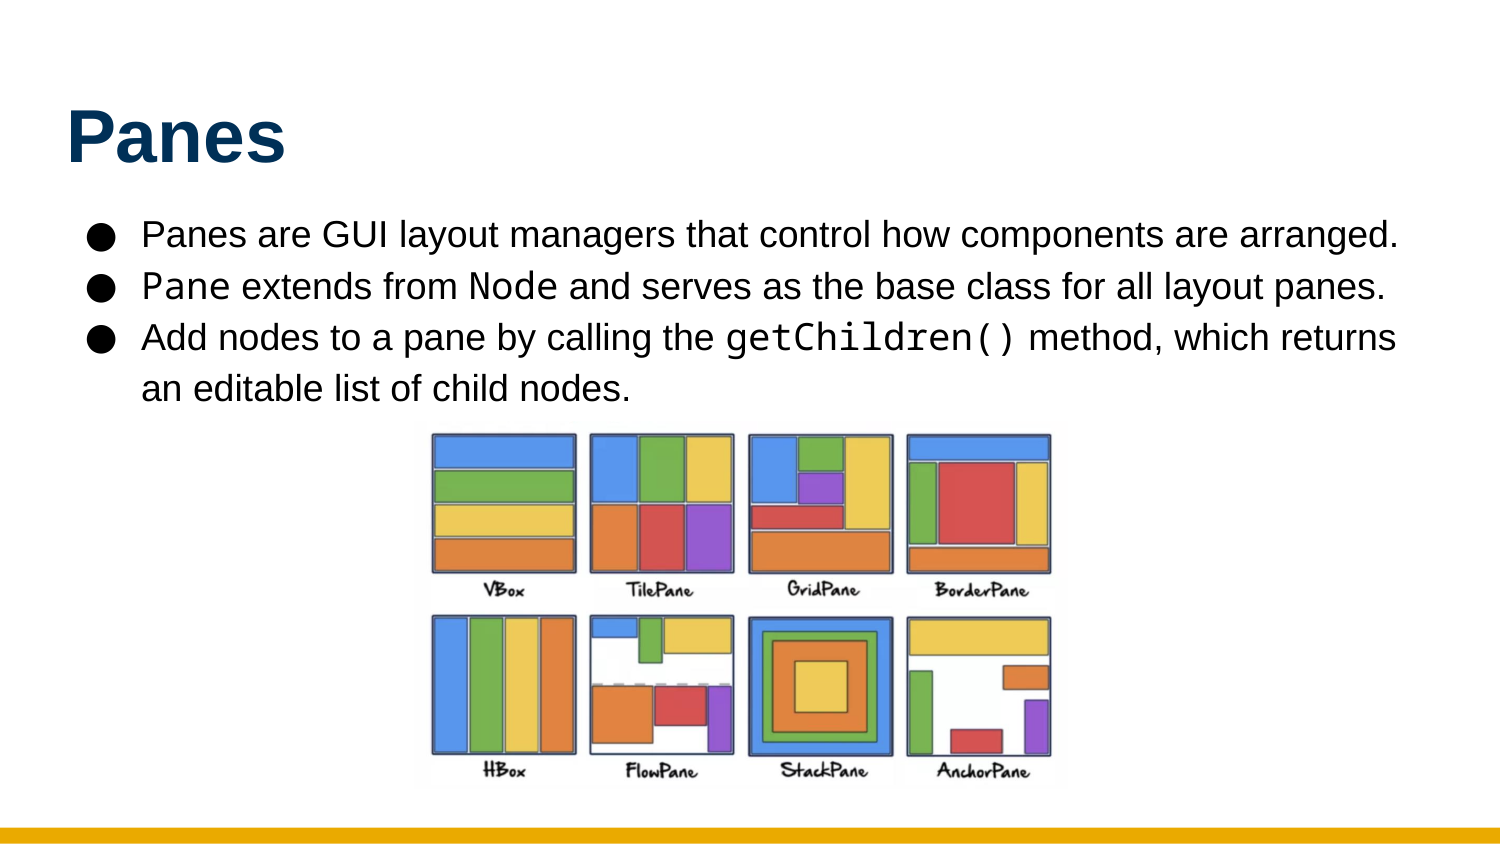

# Panes
Panes are GUI layout managers that control how components are arranged.
Pane extends from Node and serves as the base class for all layout panes.
Add nodes to a pane by calling the getChildren() method, which returns an editable list of child nodes.